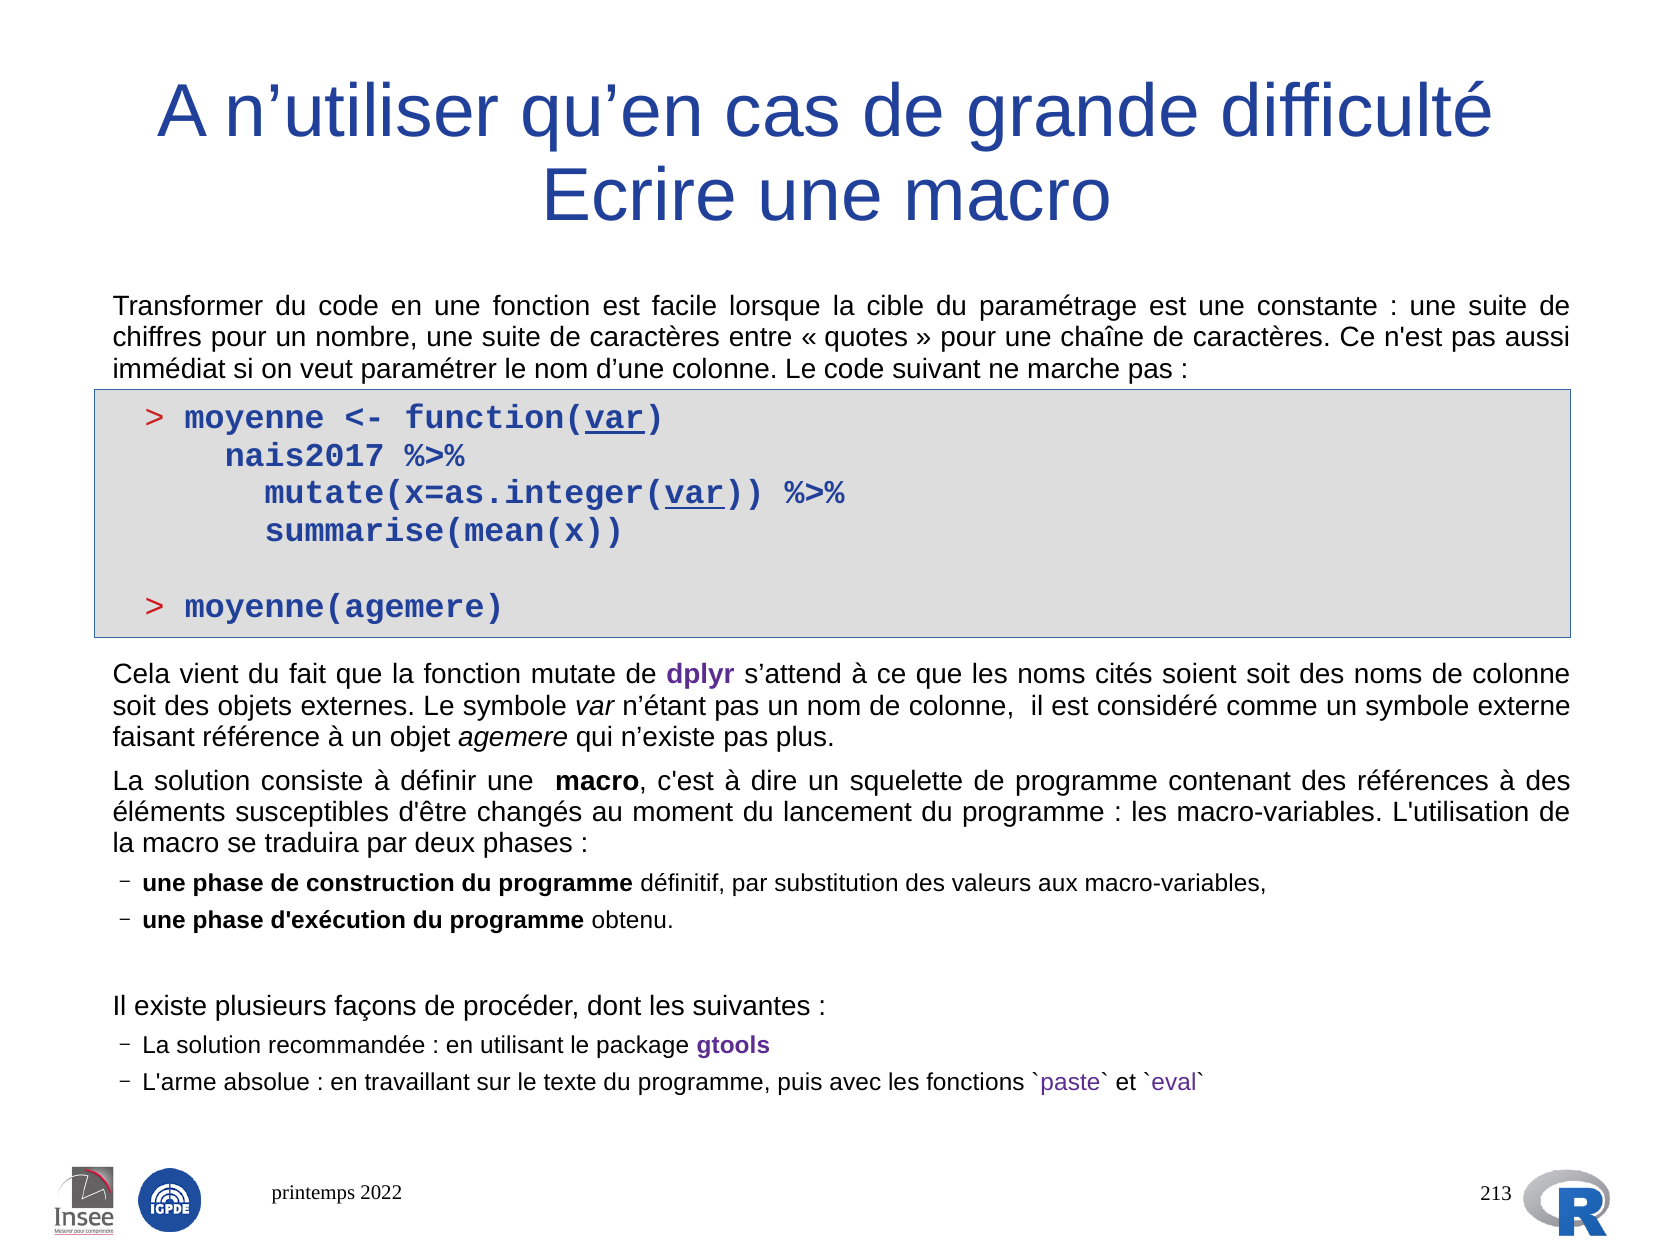

# A n’utiliser qu’en cas de grande difficulté Ecrire une macro
Transformer du code en une fonction est facile lorsque la cible du paramétrage est une constante : une suite de chiffres pour un nombre, une suite de caractères entre « quotes » pour une chaîne de caractères. Ce n'est pas aussi immédiat si on veut paramétrer le nom d’une colonne. Le code suivant ne marche pas :
Cela vient du fait que la fonction mutate de dplyr s’attend à ce que les noms cités soient soit des noms de colonne soit des objets externes. Le symbole var n’étant pas un nom de colonne, il est considéré comme un symbole externe faisant référence à un objet agemere qui n’existe pas plus.
La solution consiste à définir une macro, c'est à dire un squelette de programme contenant des références à des éléments susceptibles d'être changés au moment du lancement du programme : les macro-variables. L'utilisation de la macro se traduira par deux phases :
une phase de construction du programme définitif, par substitution des valeurs aux macro-variables,
une phase d'exécution du programme obtenu.
Il existe plusieurs façons de procéder, dont les suivantes :
La solution recommandée : en utilisant le package gtools
L'arme absolue : en travaillant sur le texte du programme, puis avec les fonctions `paste` et `eval`
> moyenne <- function(var)
 nais2017 %>%
 mutate(x=as.integer(var)) %>%
 summarise(mean(x))
> moyenne(agemere)
printemps 2022
213